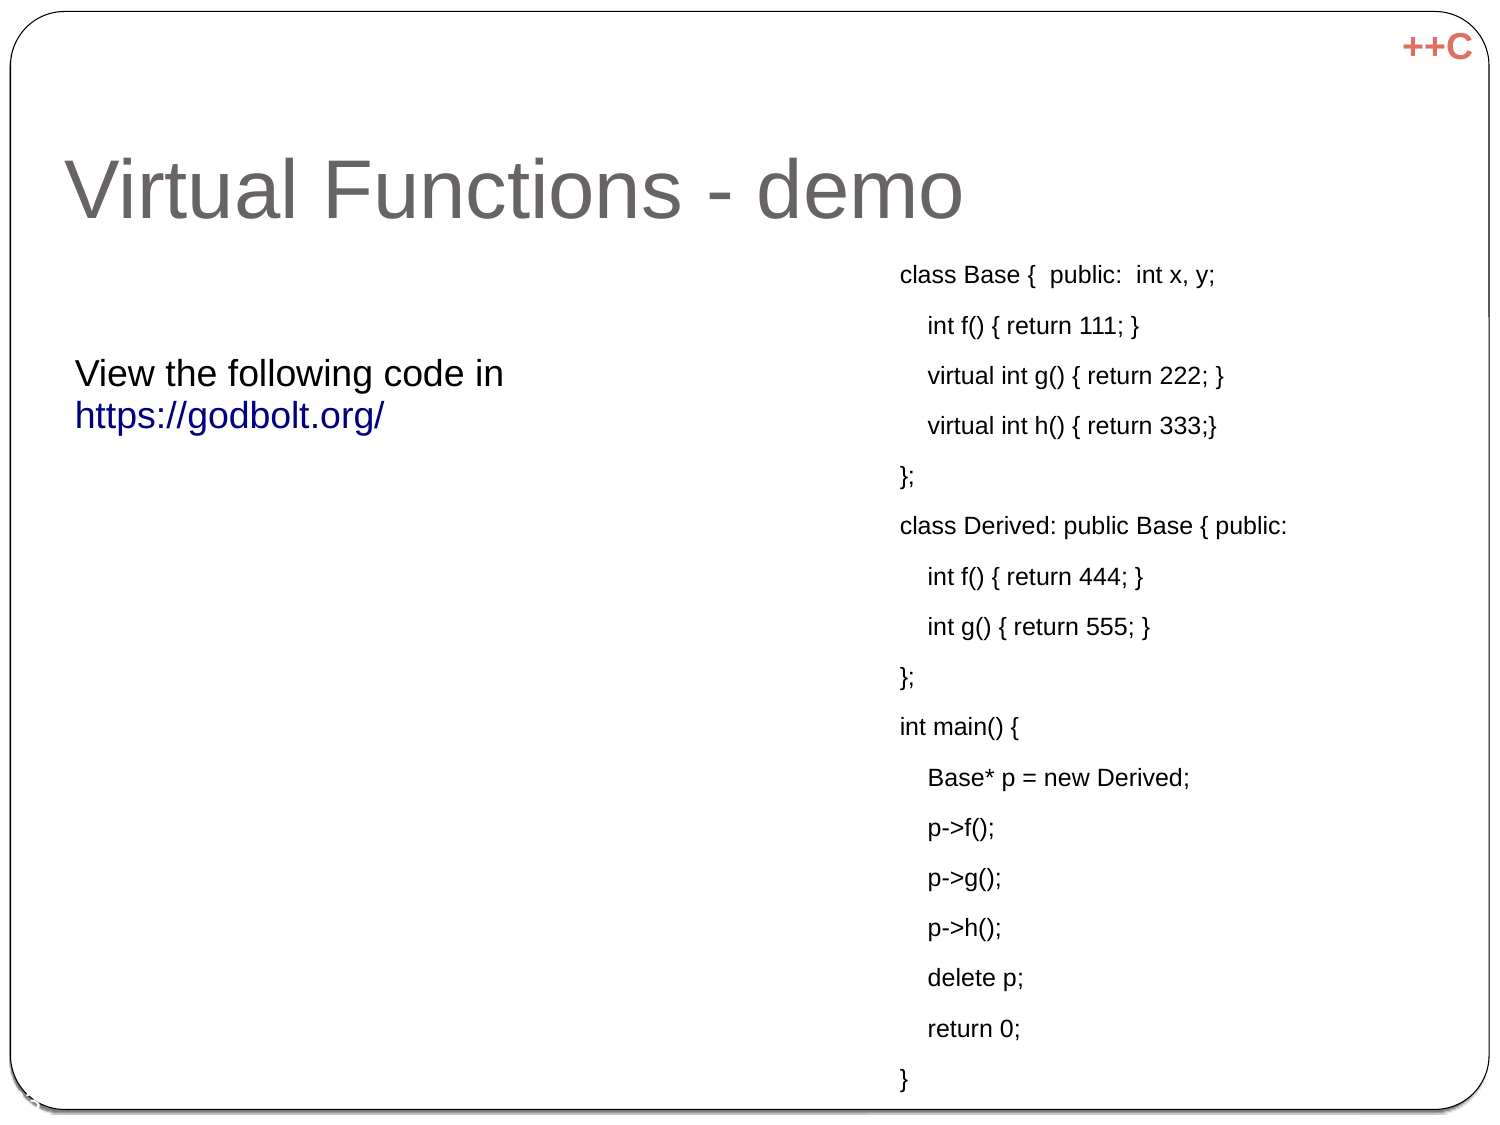

# Virtual Functions - demo
class Base { public: int x, y;
 int f() { return 111; }
 virtual int g() { return 222; }
 virtual int h() { return 333;}
};
class Derived: public Base { public:
 int f() { return 444; }
 int g() { return 555; }
};
int main() {
 Base* p = new Derived;
 p->f();
 p->g();
 p->h();
 delete p;
 return 0;
}
View the following code in
https://godbolt.org/